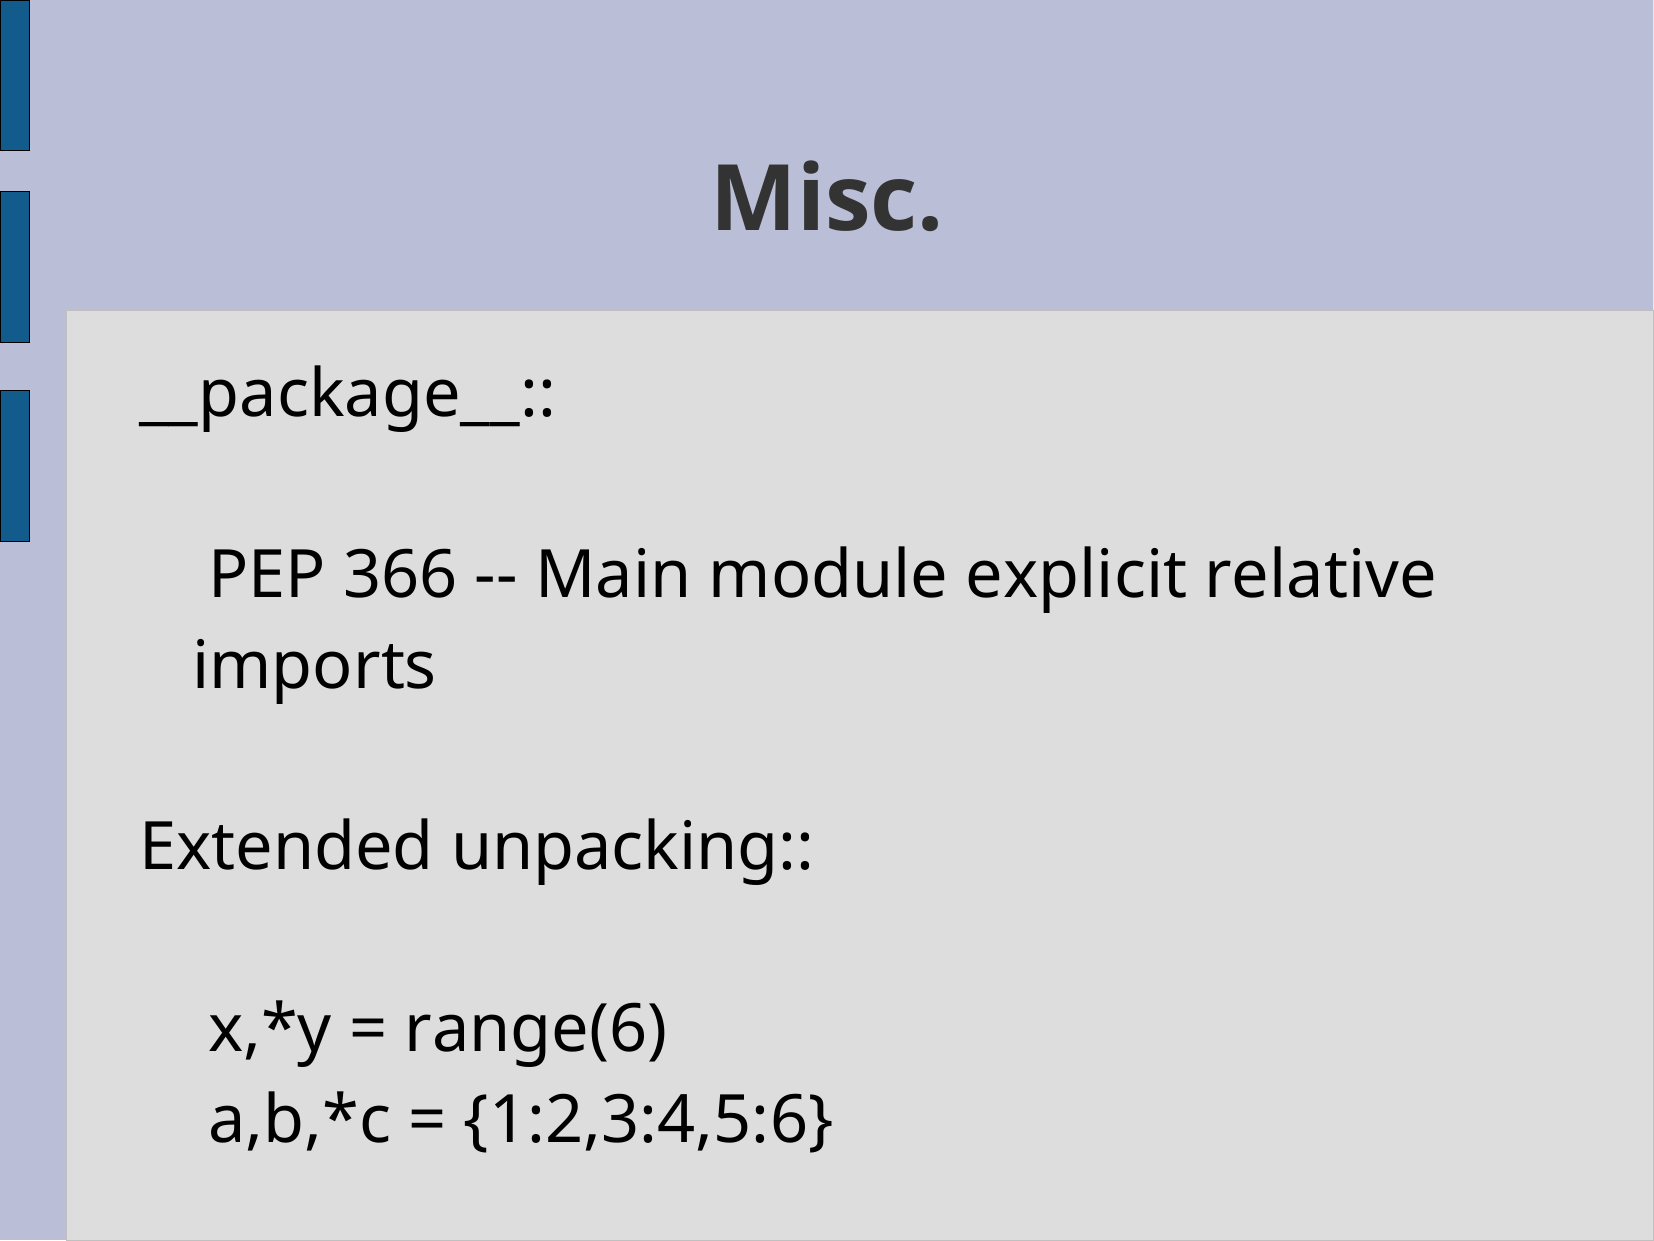

# Misc.
__package__::
 PEP 366 -- Main module explicit relative imports
Extended unpacking::
 x,*y = range(6)
 a,b,*c = {1:2,3:4,5:6}